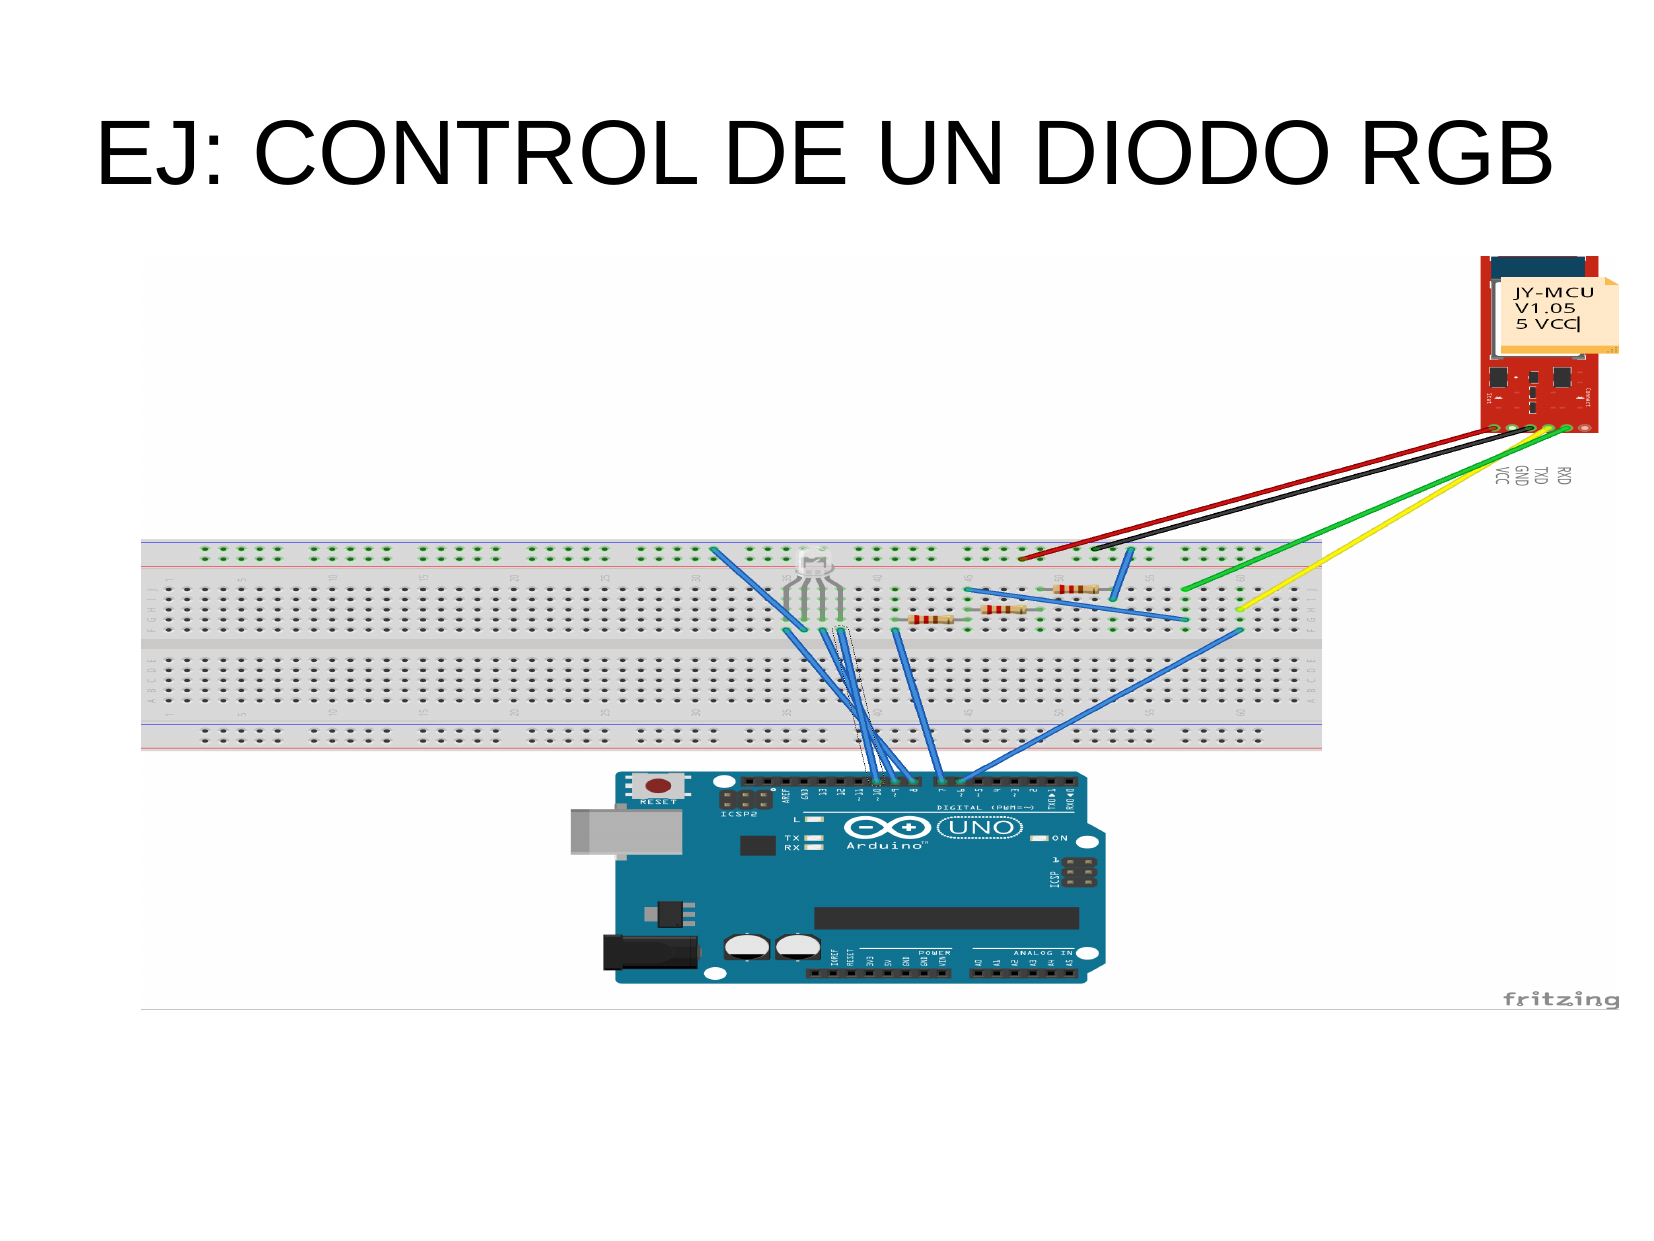

# EJ: CONTROL DE UN DIODO RGB